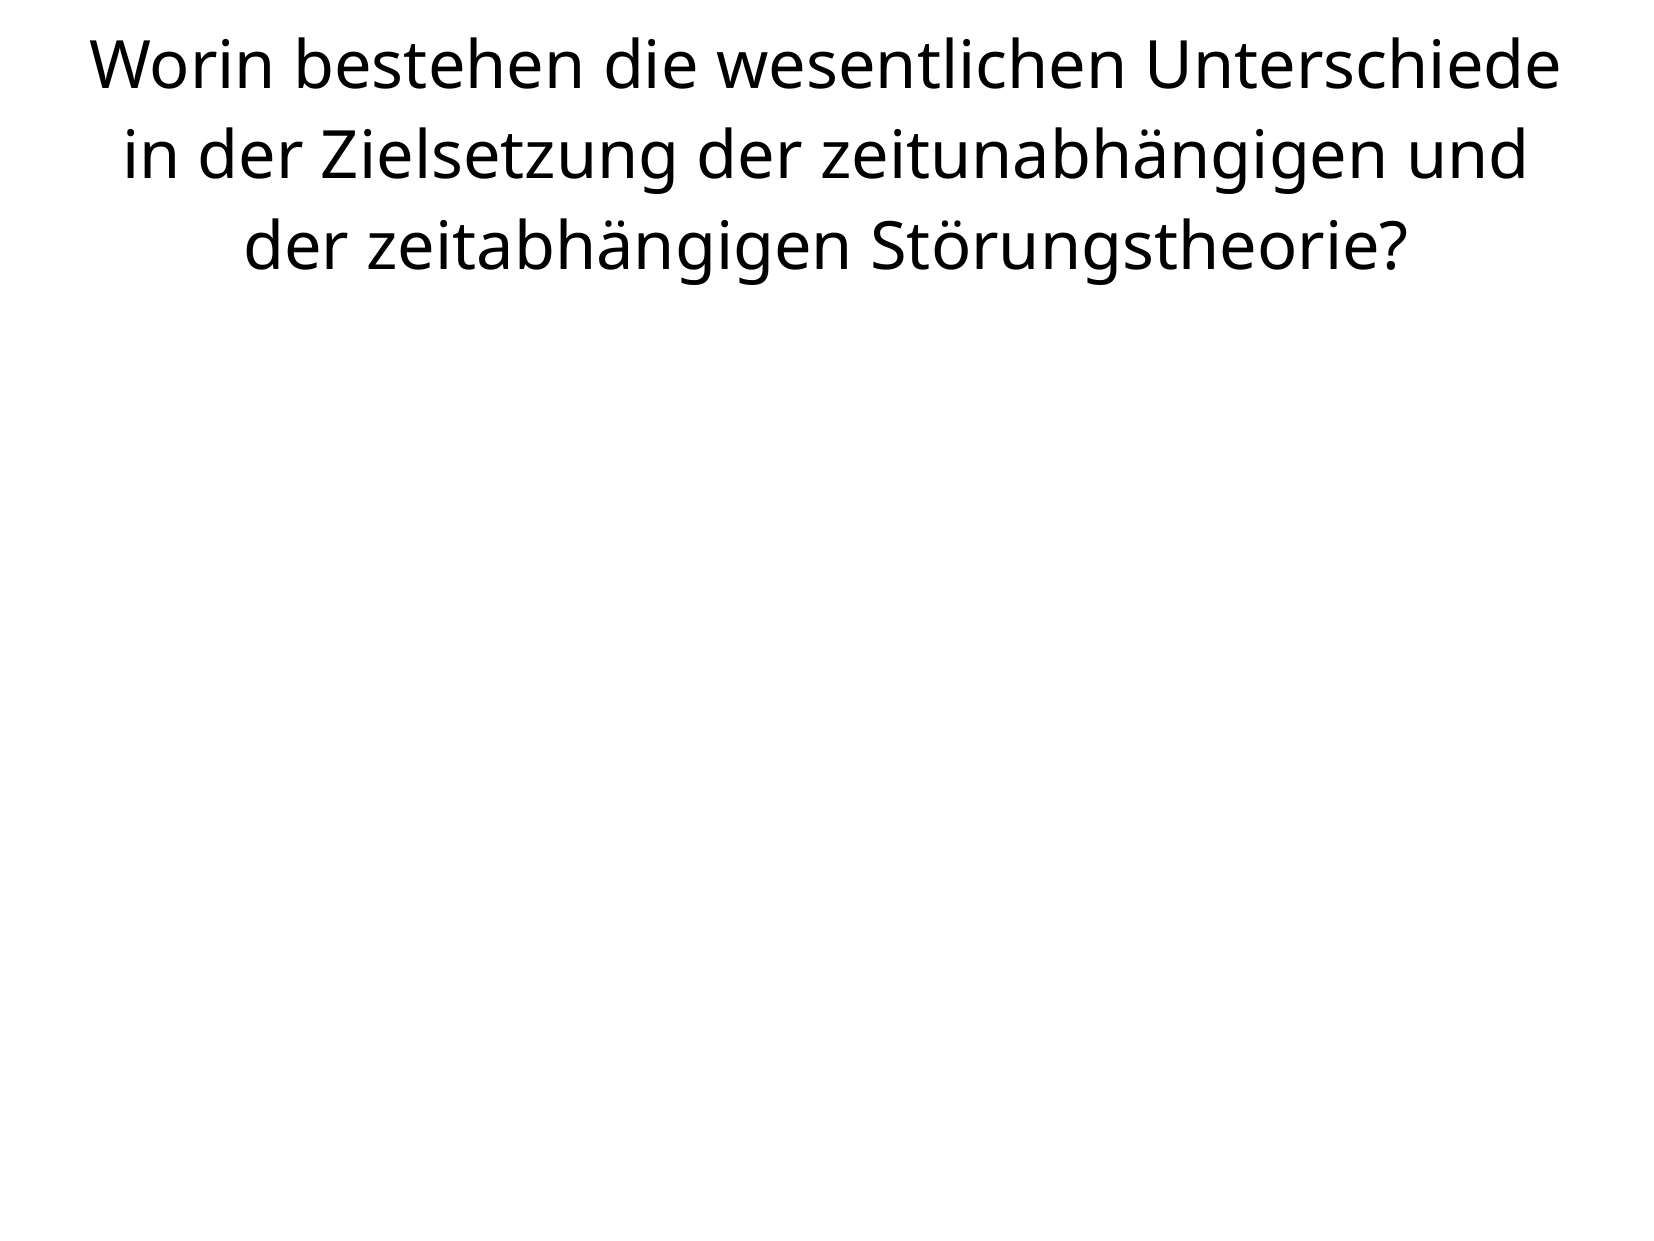

# Worin bestehen die wesentlichen Unterschiede in der Zielsetzung der zeitunabhängigen und der zeitabhängigen Störungstheorie?